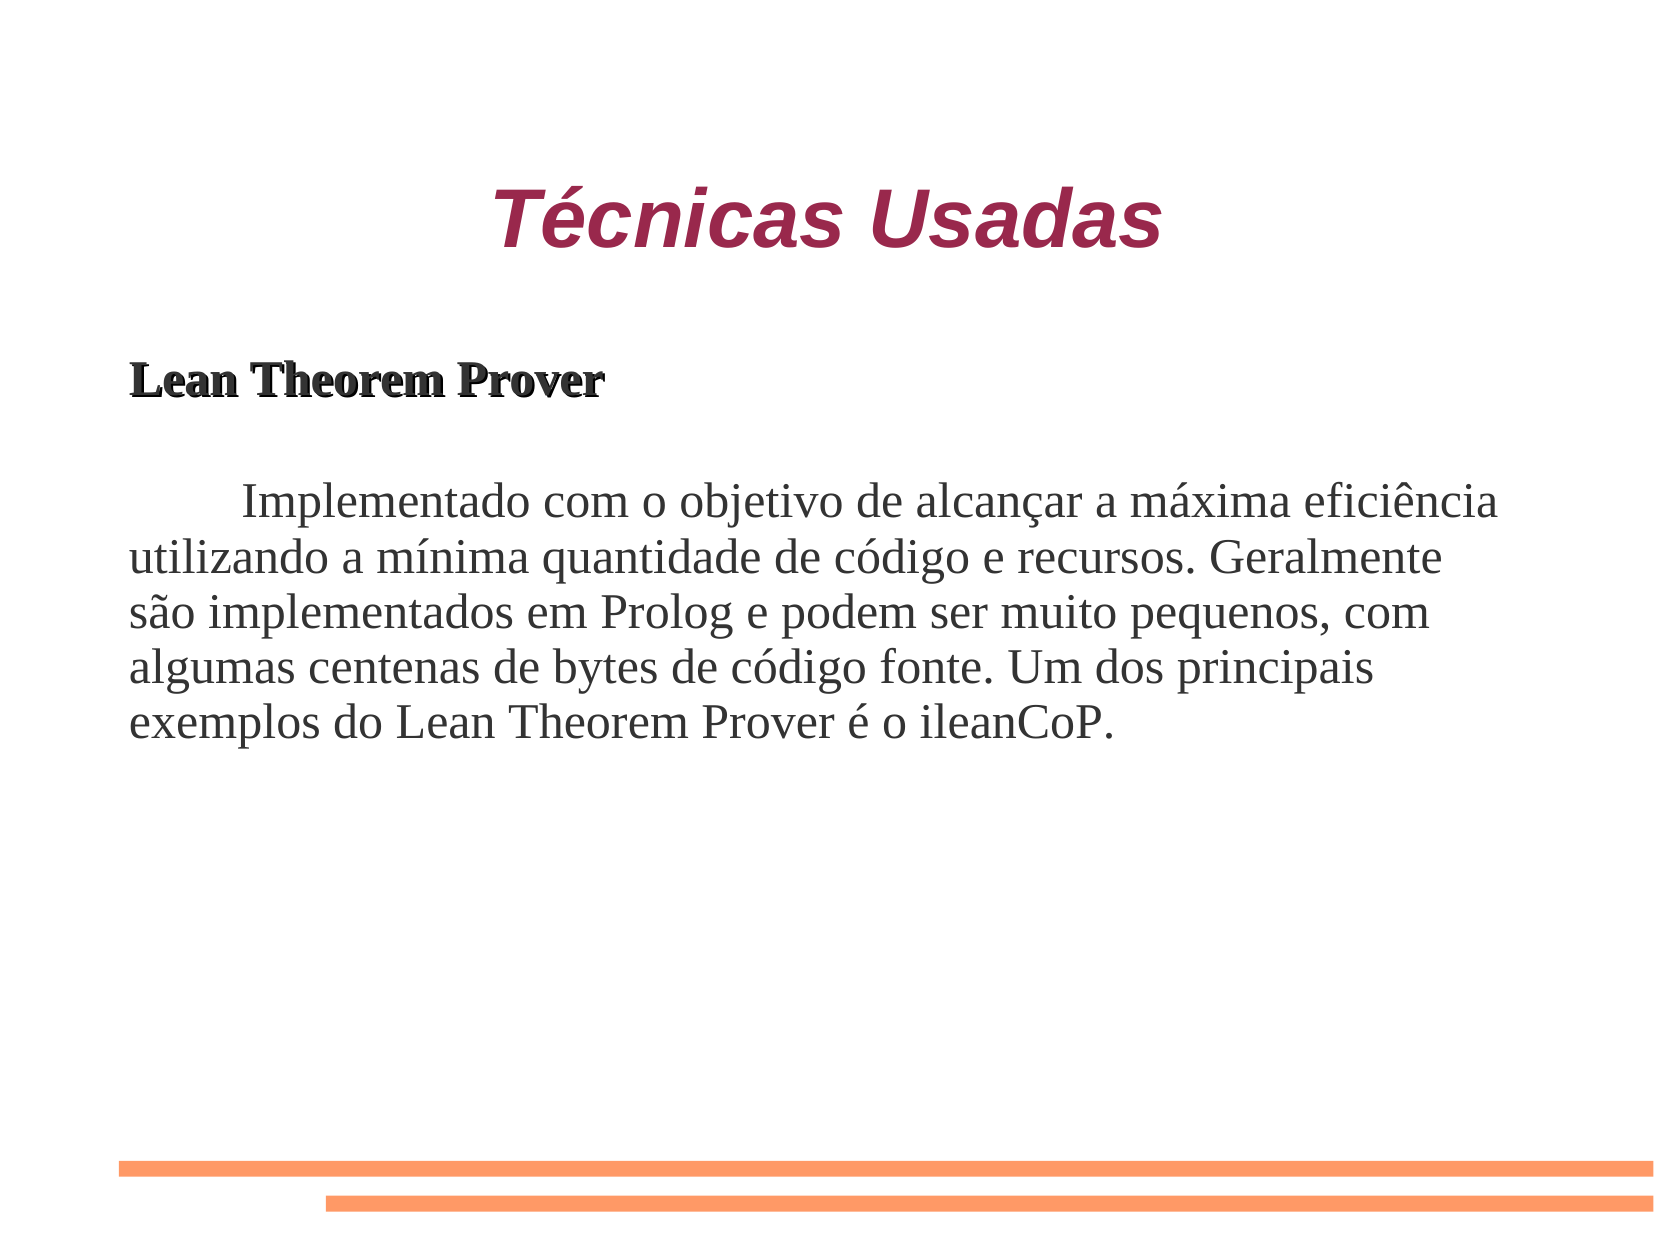

# Técnicas Usadas
Lean Theorem Prover
 Implementado com o objetivo de alcançar a máxima eficiência utilizando a mínima quantidade de código e recursos. Geralmente são implementados em Prolog e podem ser muito pequenos, com algumas centenas de bytes de código fonte. Um dos principais exemplos do Lean Theorem Prover é o ileanCoP.